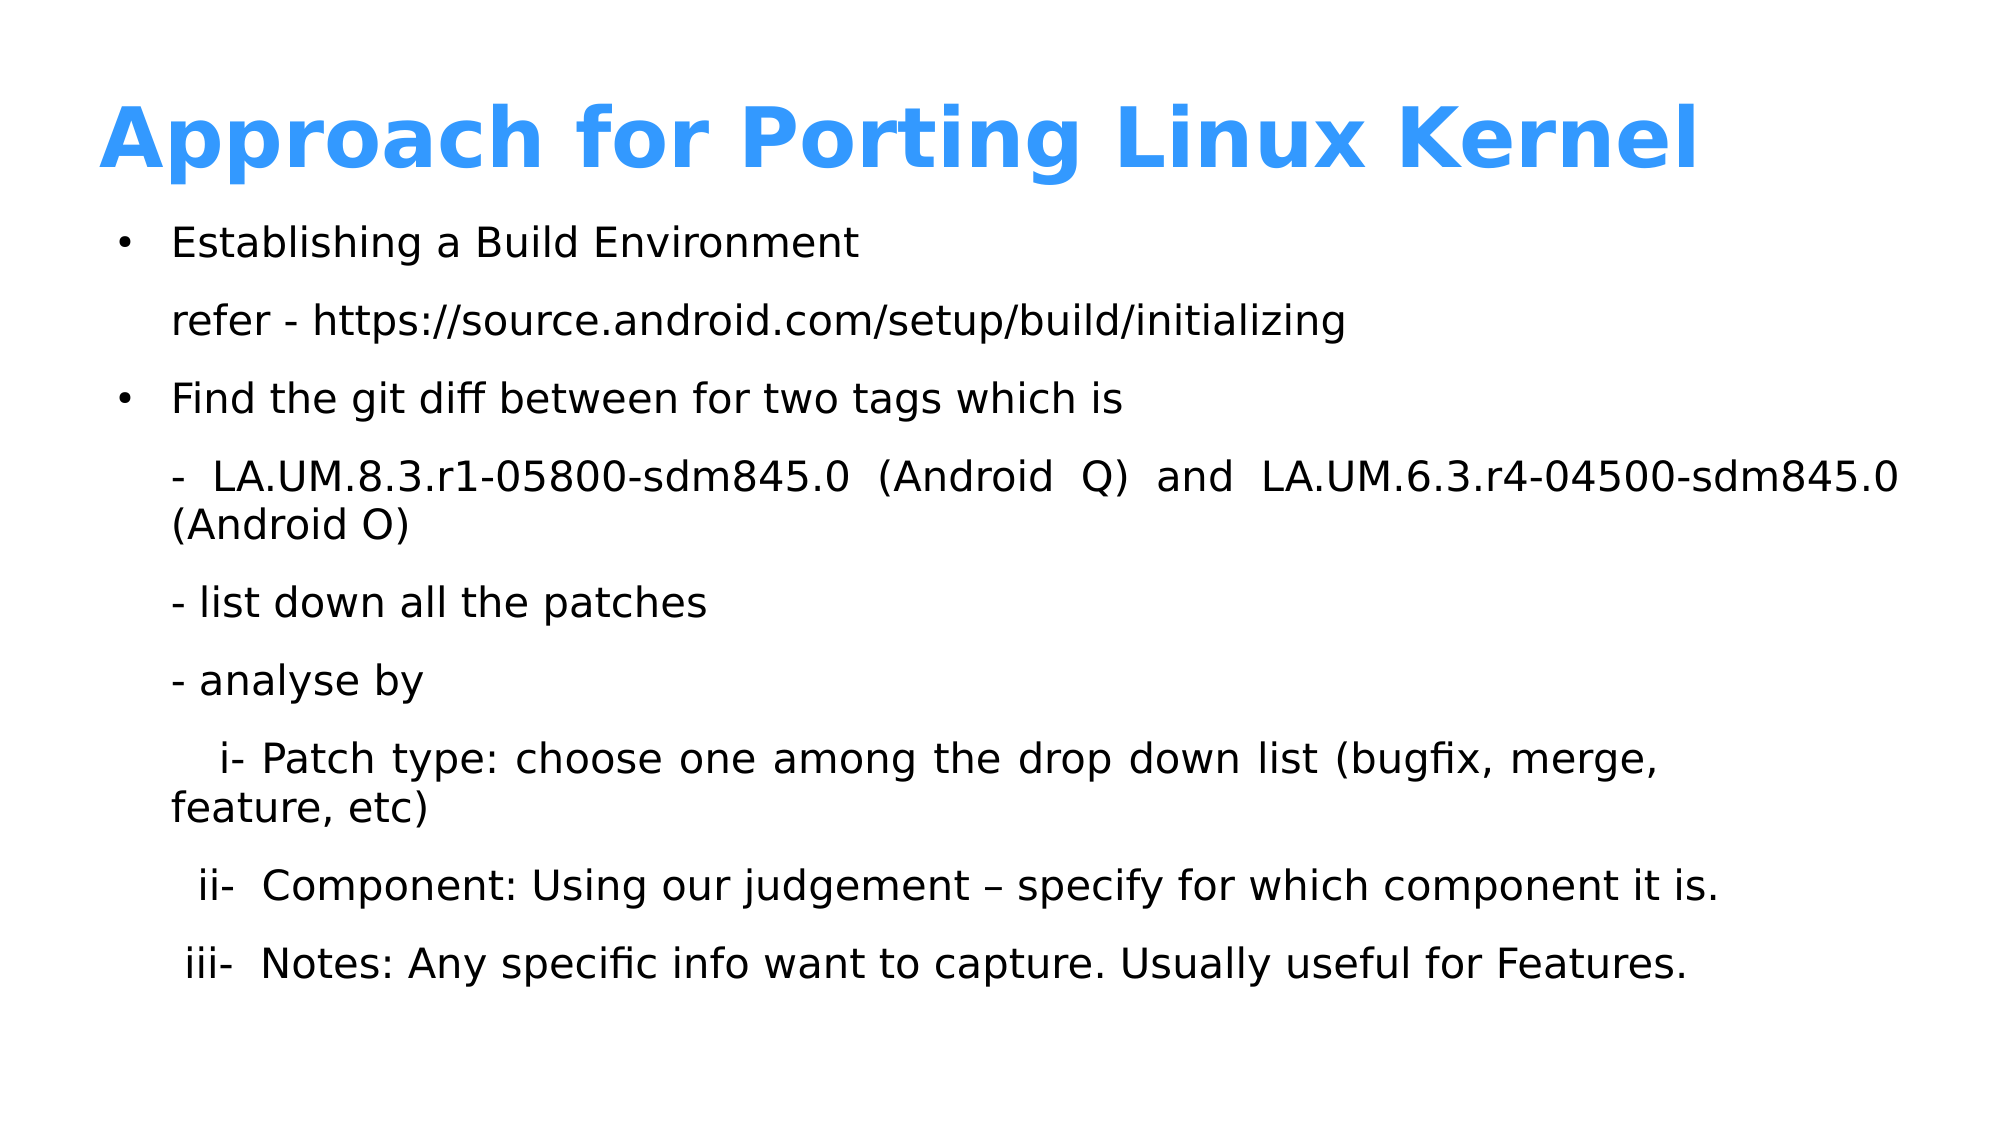

# Approach for Porting Linux Kernel
Establishing a Build Environment
refer - https://source.android.com/setup/build/initializing
Find the git diff between for two tags which is
- LA.UM.8.3.r1-05800-sdm845.0 (Android Q) and LA.UM.6.3.r4-04500-sdm845.0 (Android O)
- list down all the patches
- analyse by
 i- Patch type: choose one among the drop down list (bugfix, merge, feature, etc)
 ii- Component: Using our judgement – specify for which component it is.
 iii- Notes: Any specific info want to capture. Usually useful for Features.